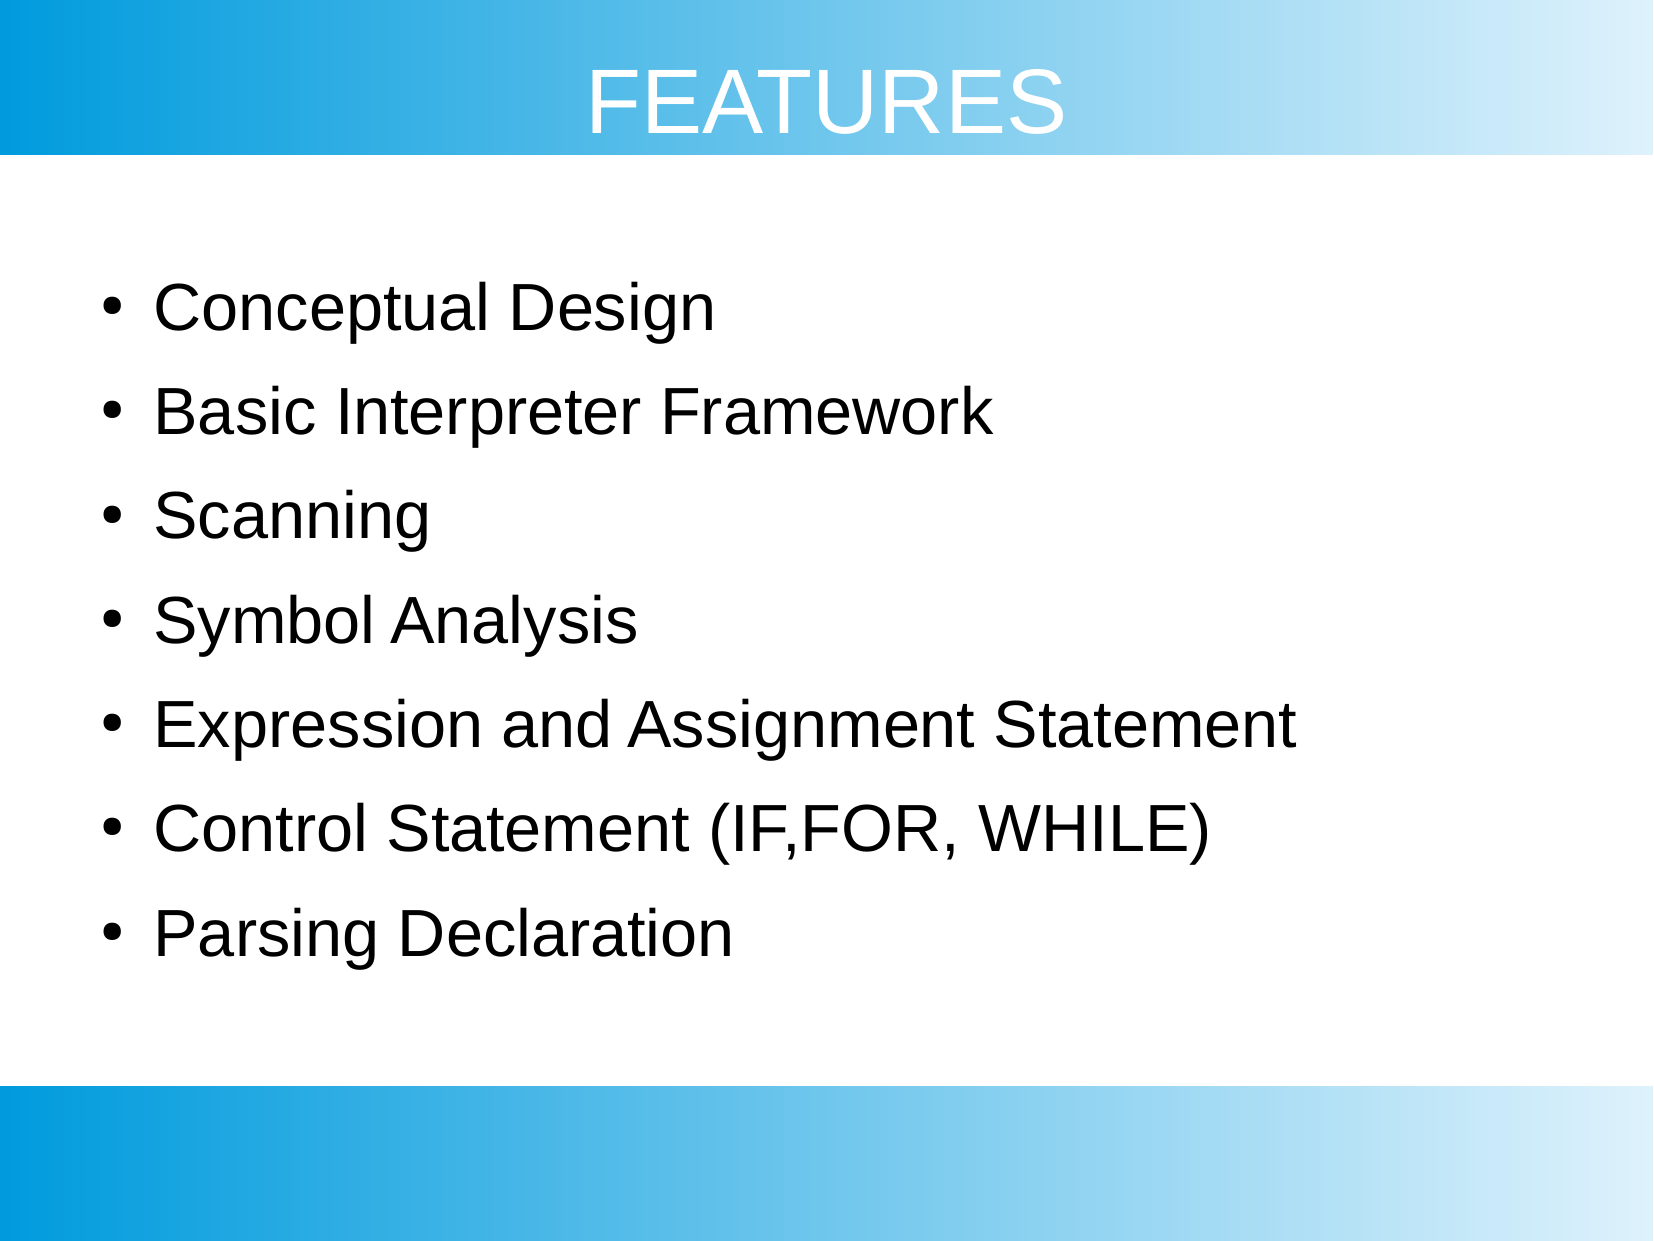

# FEATURES
Conceptual Design
Basic Interpreter Framework
Scanning
Symbol Analysis
Expression and Assignment Statement
Control Statement (IF,FOR, WHILE)
Parsing Declaration